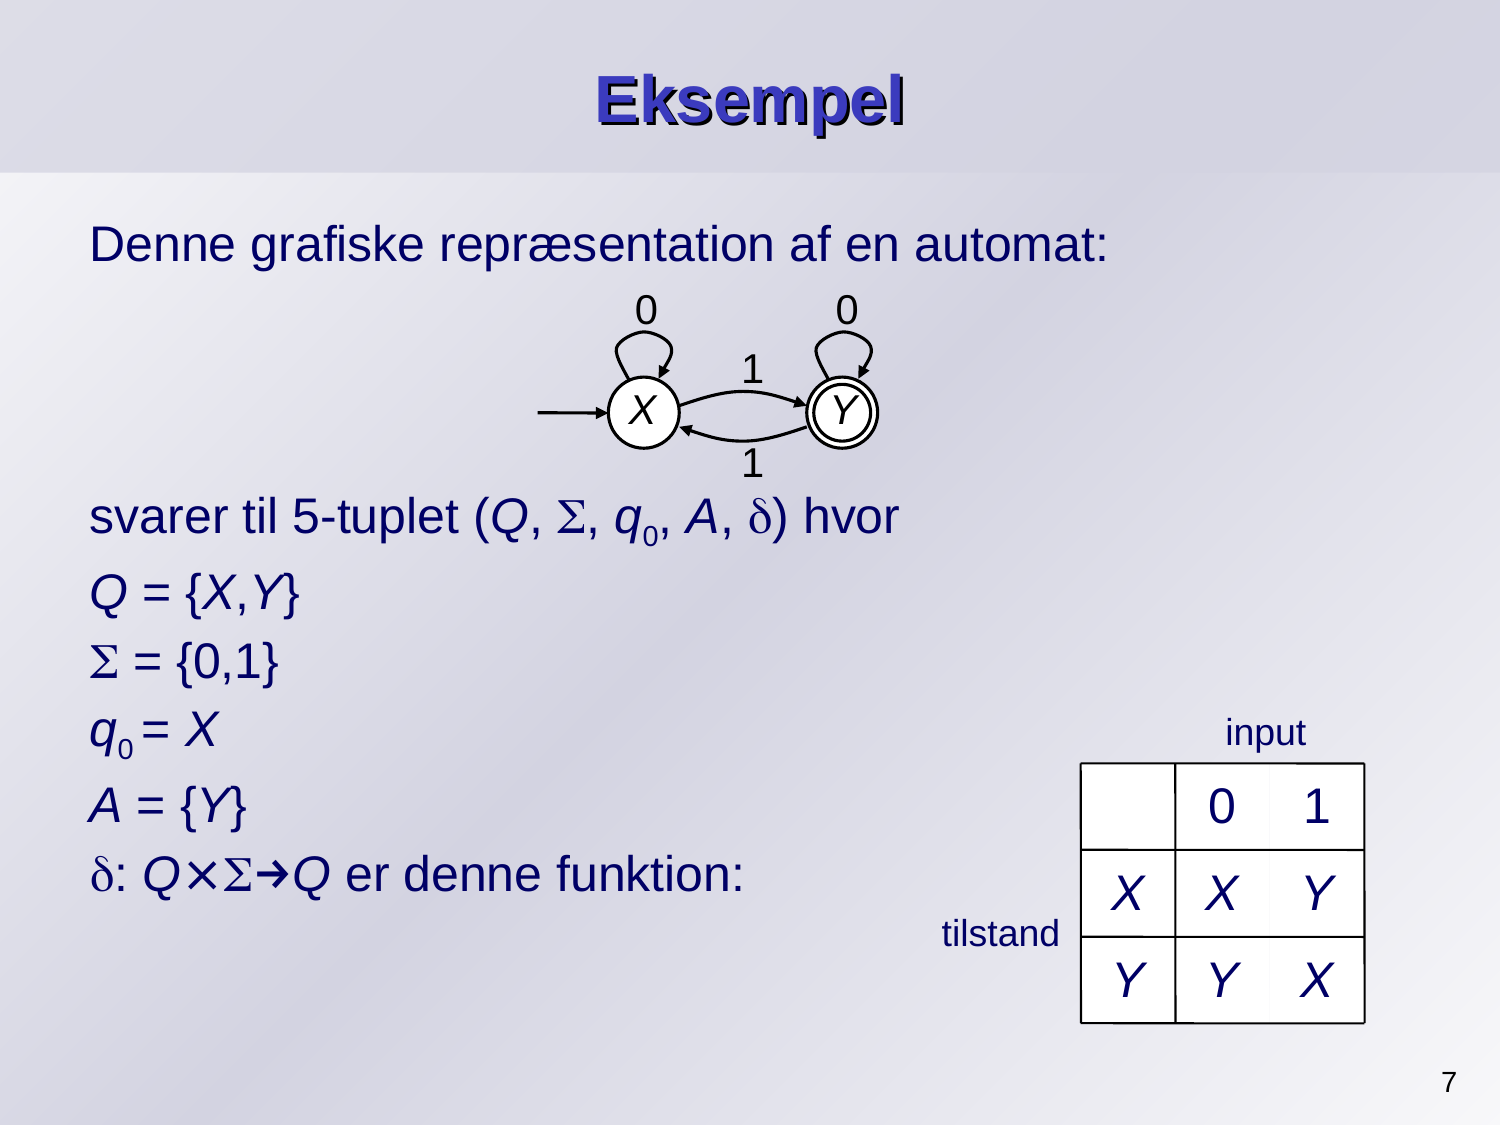

# Eksempel
Denne grafiske repræsentation af en automat:
svarer til 5-tuplet (Q, Σ, q0, A, δ) hvor
Q = {X,Y}
Σ = {0,1}
q0 = X
A = {Y}
δ: Q⨯Σ→Q er denne funktion:
0
0
1
X
Y
1
input
0
1
X
X
Y
Y
Y
X
tilstand
7